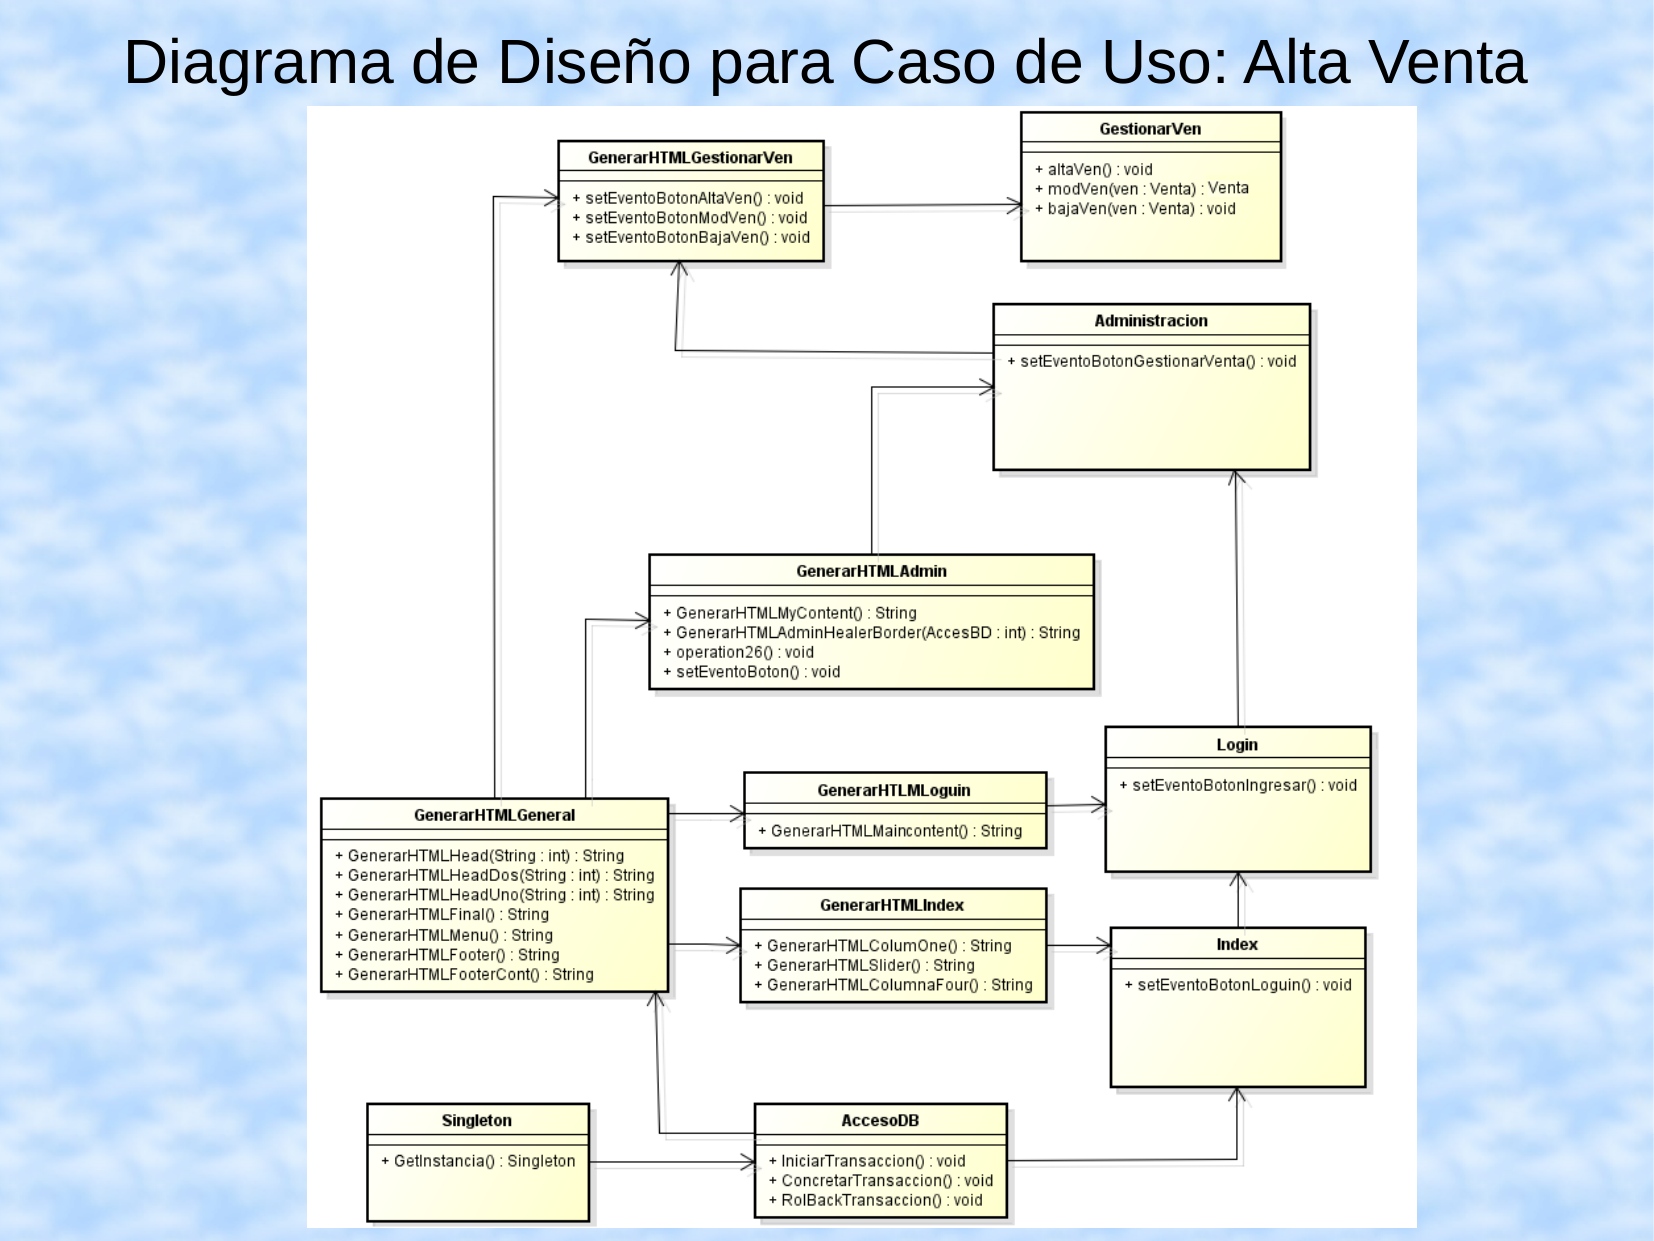

# Diagrama de Diseño para Caso de Uso: Alta Venta